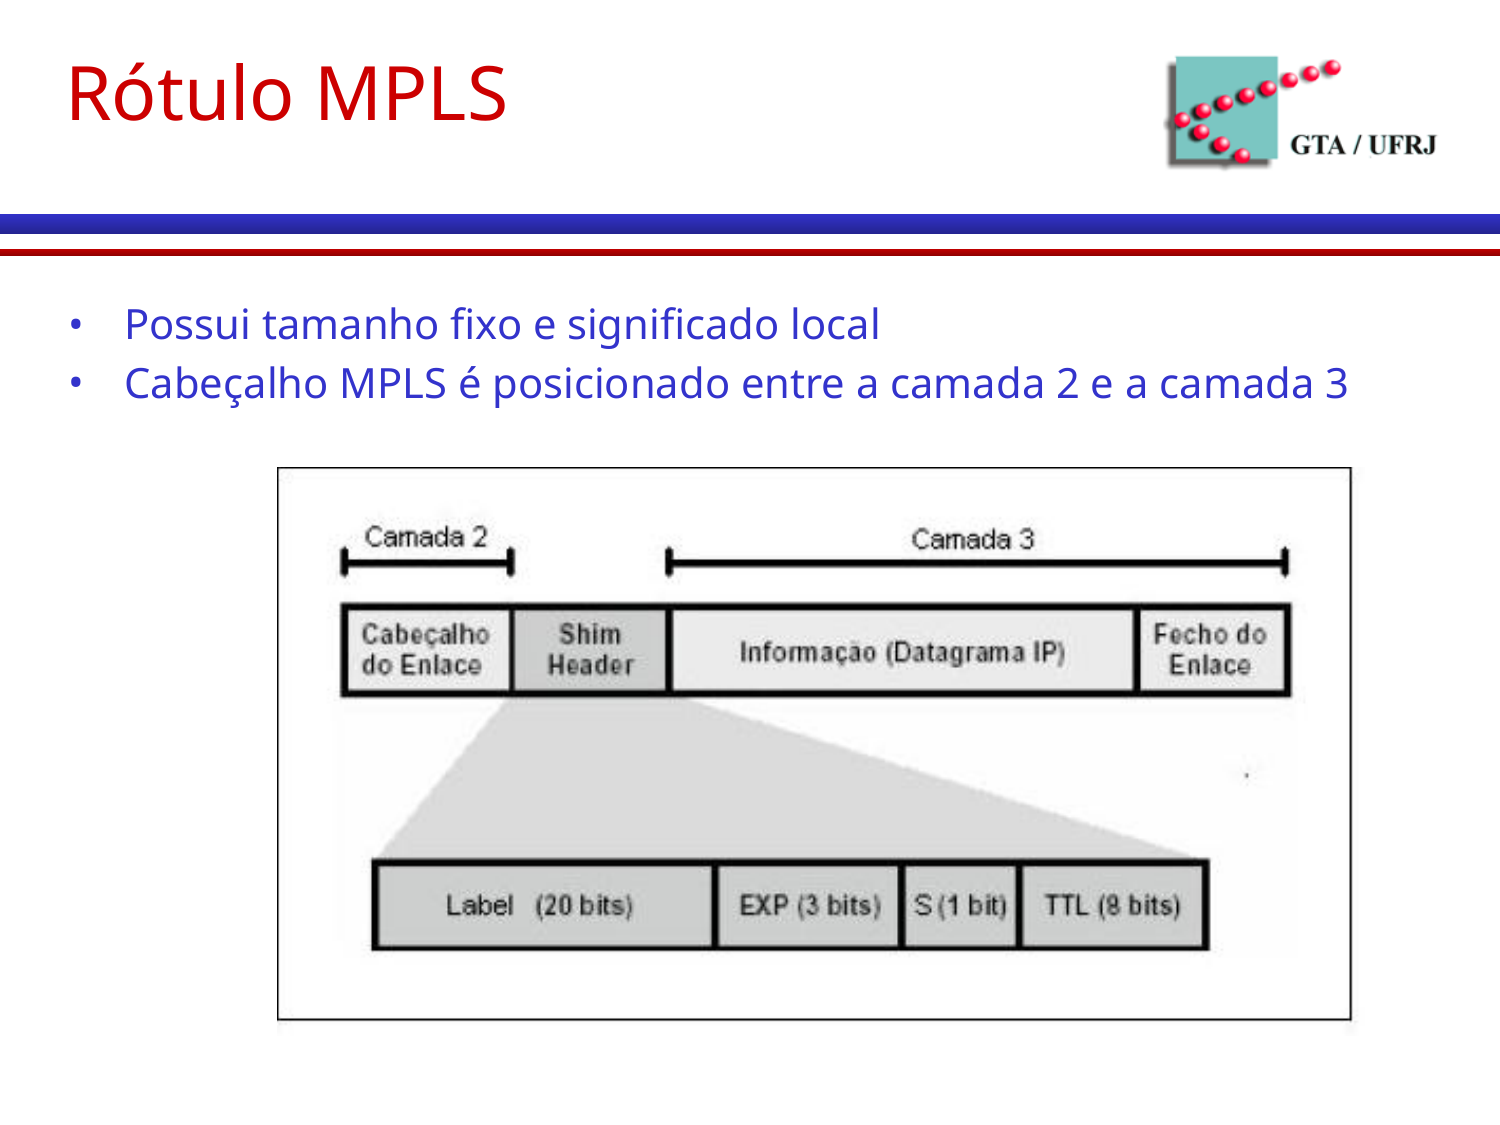

# Rótulo MPLS
Possui tamanho fixo e significado local
Cabeçalho MPLS é posicionado entre a camada 2 e a camada 3